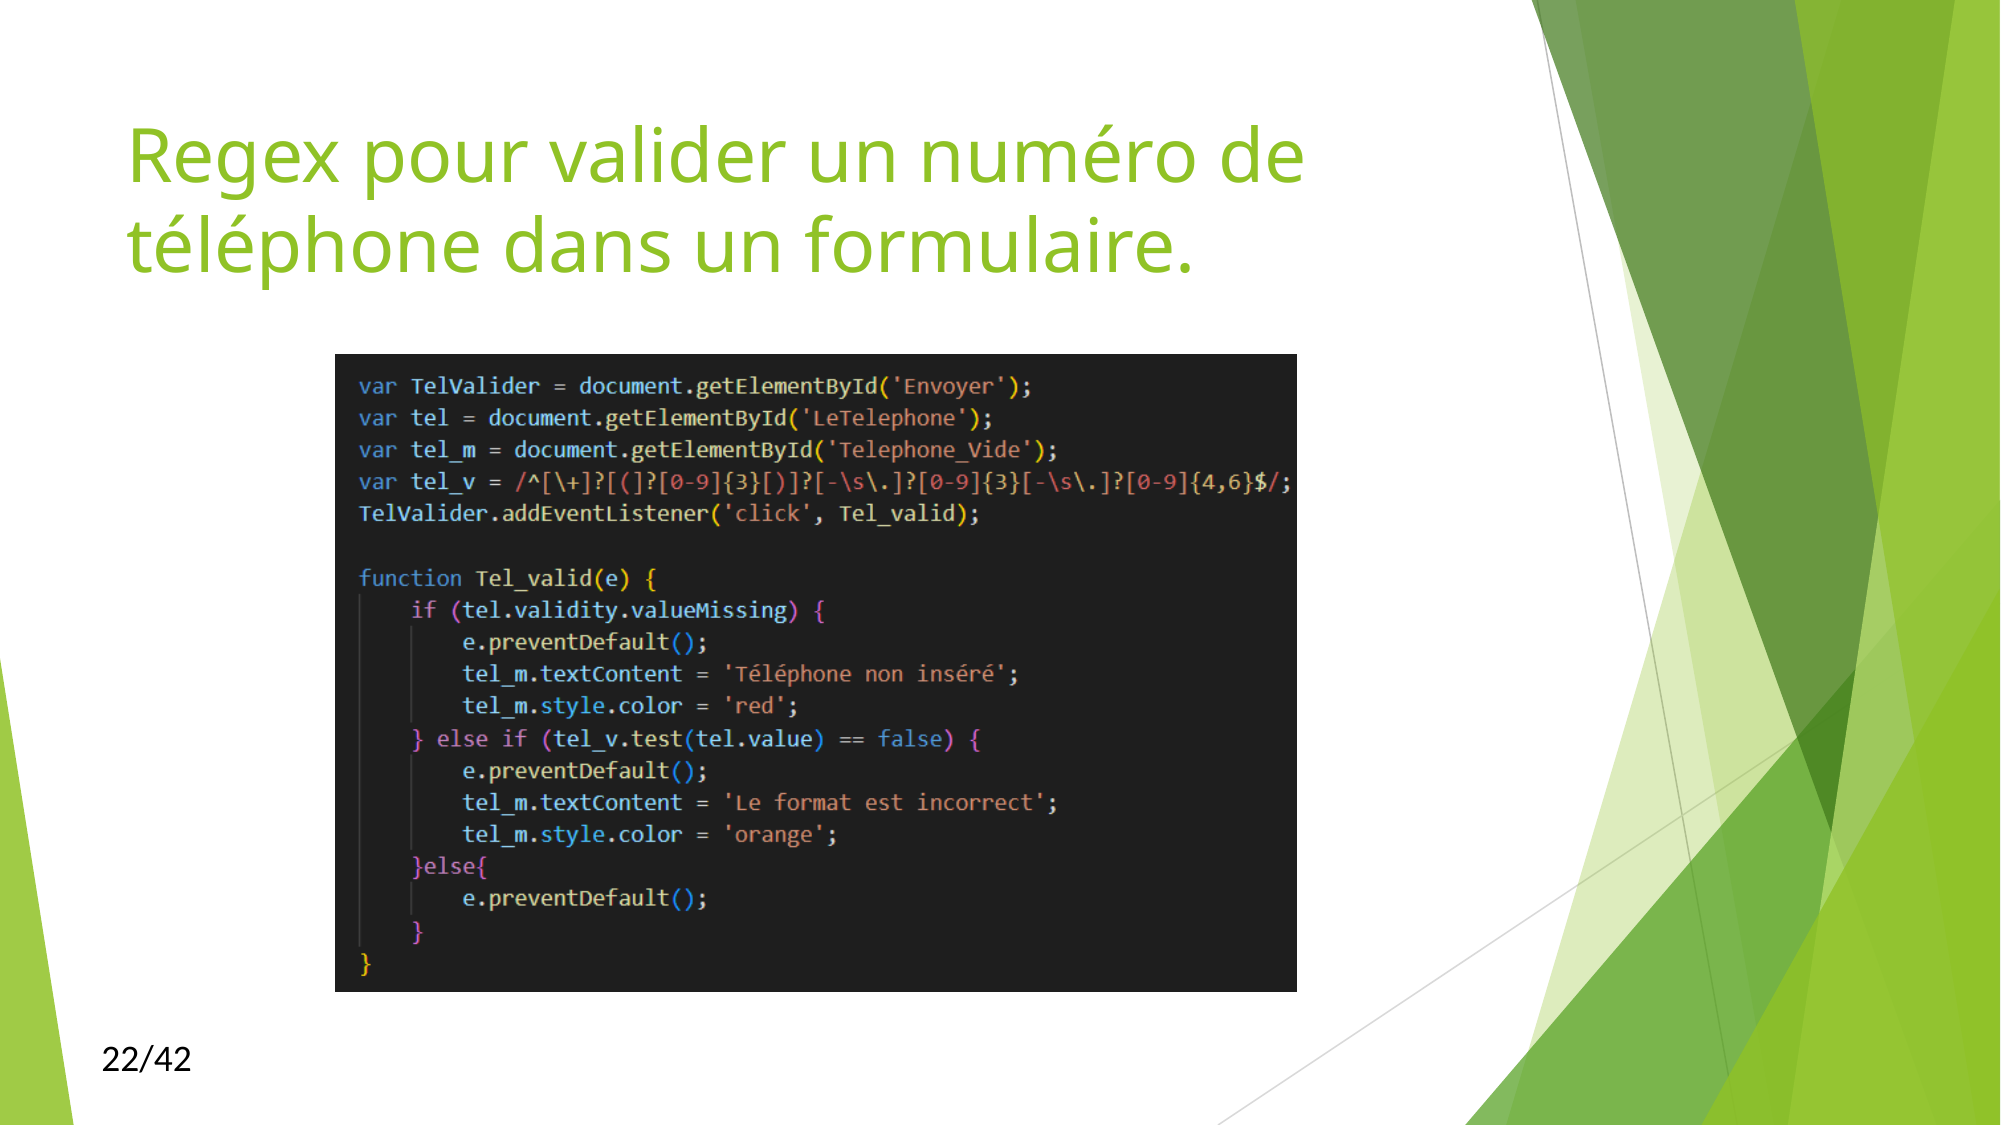

# Regex pour valider un numéro de téléphone dans un formulaire.
22/42